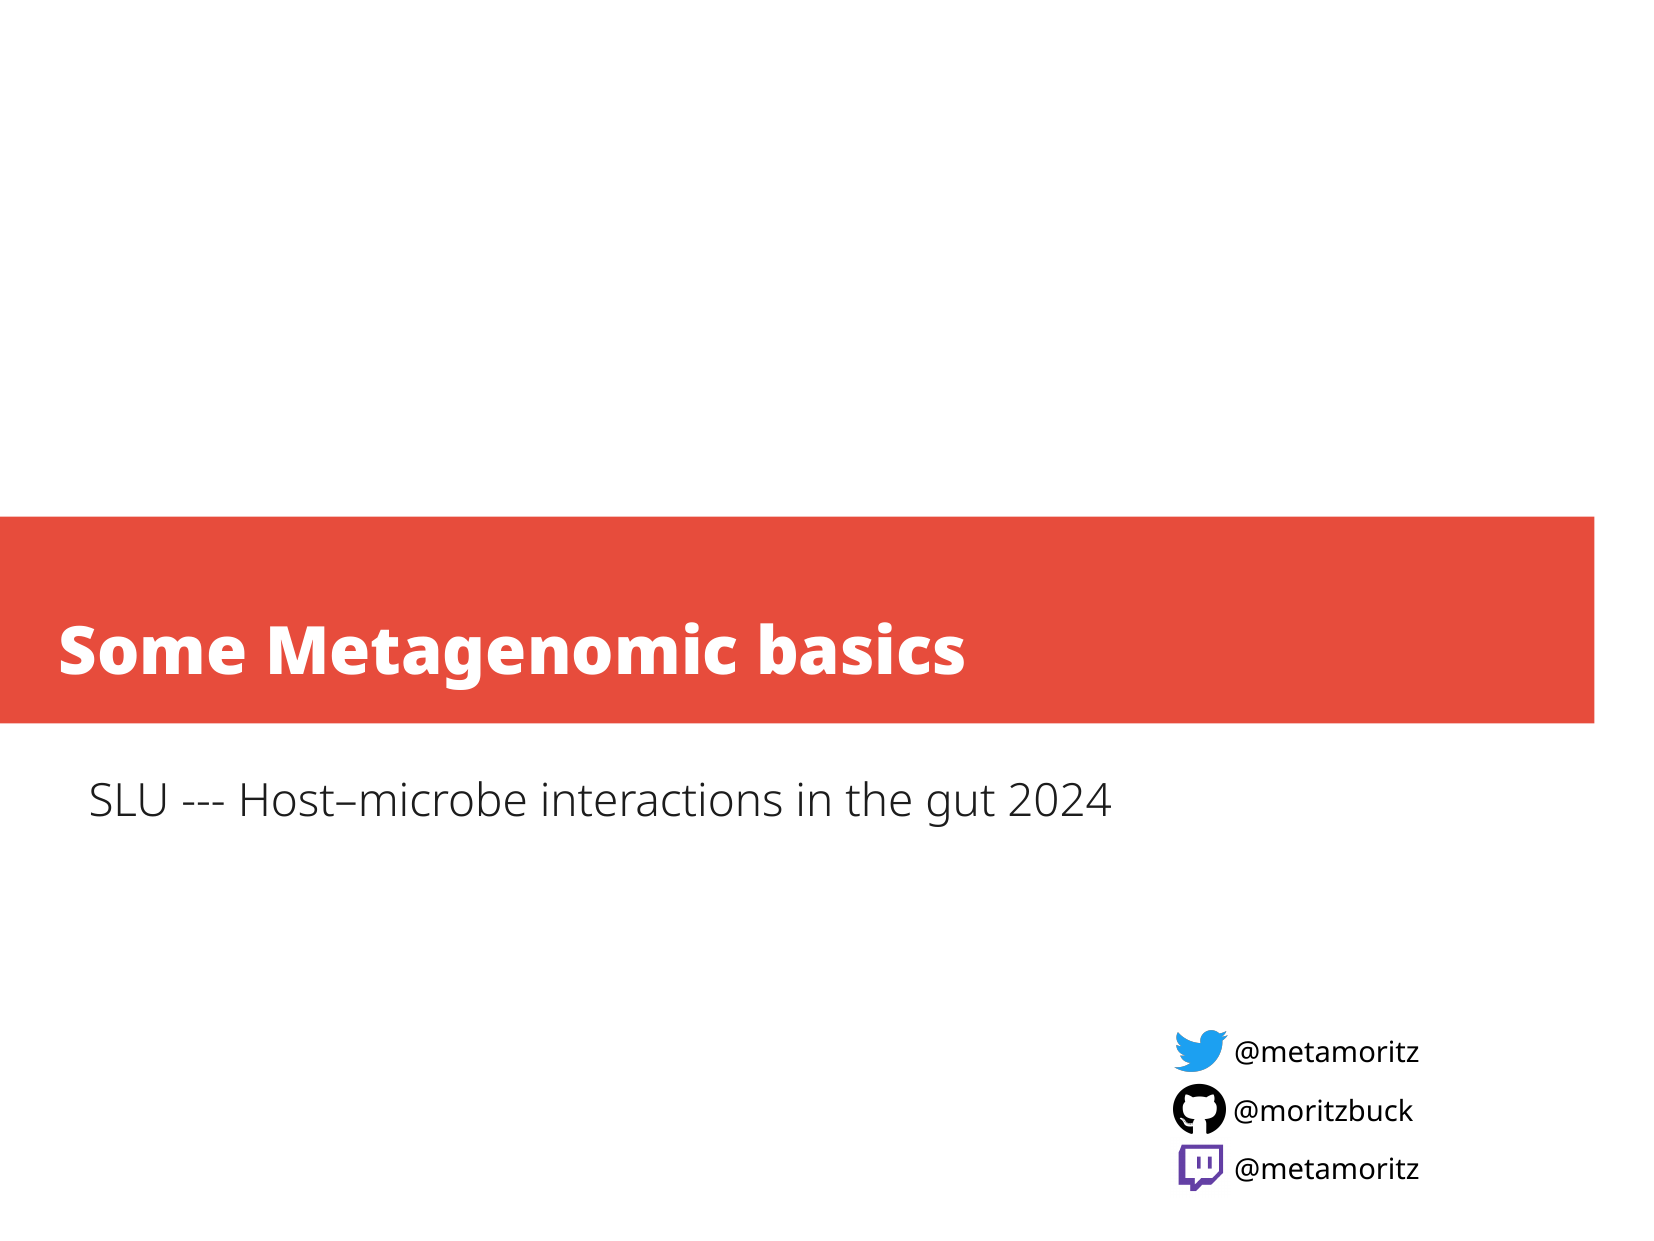

# Some Metagenomic basics
SLU --- Host–microbe interactions in the gut 2024
@metamoritz
@moritzbuck
@metamoritz